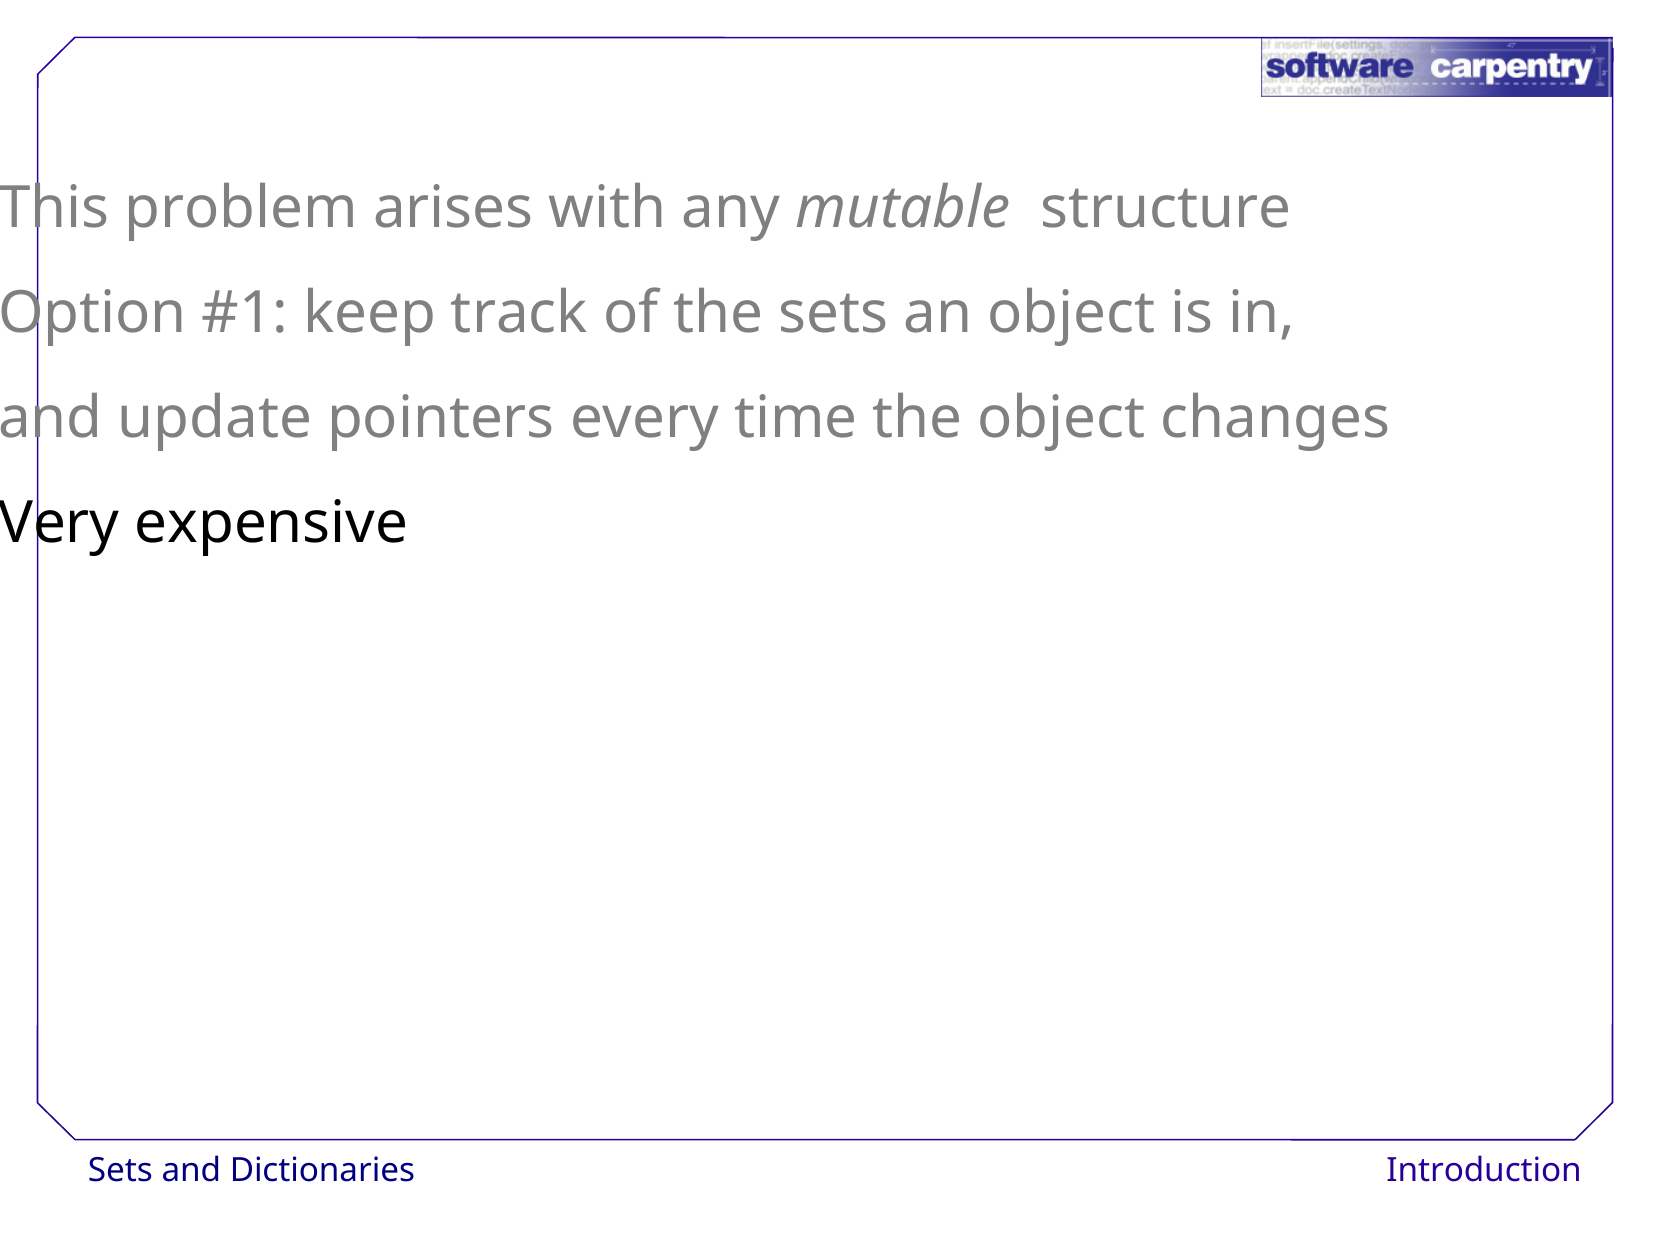

This problem arises with any mutable structure
Option #1: keep track of the sets an object is in,
and update pointers every time the object changes
Very expensive